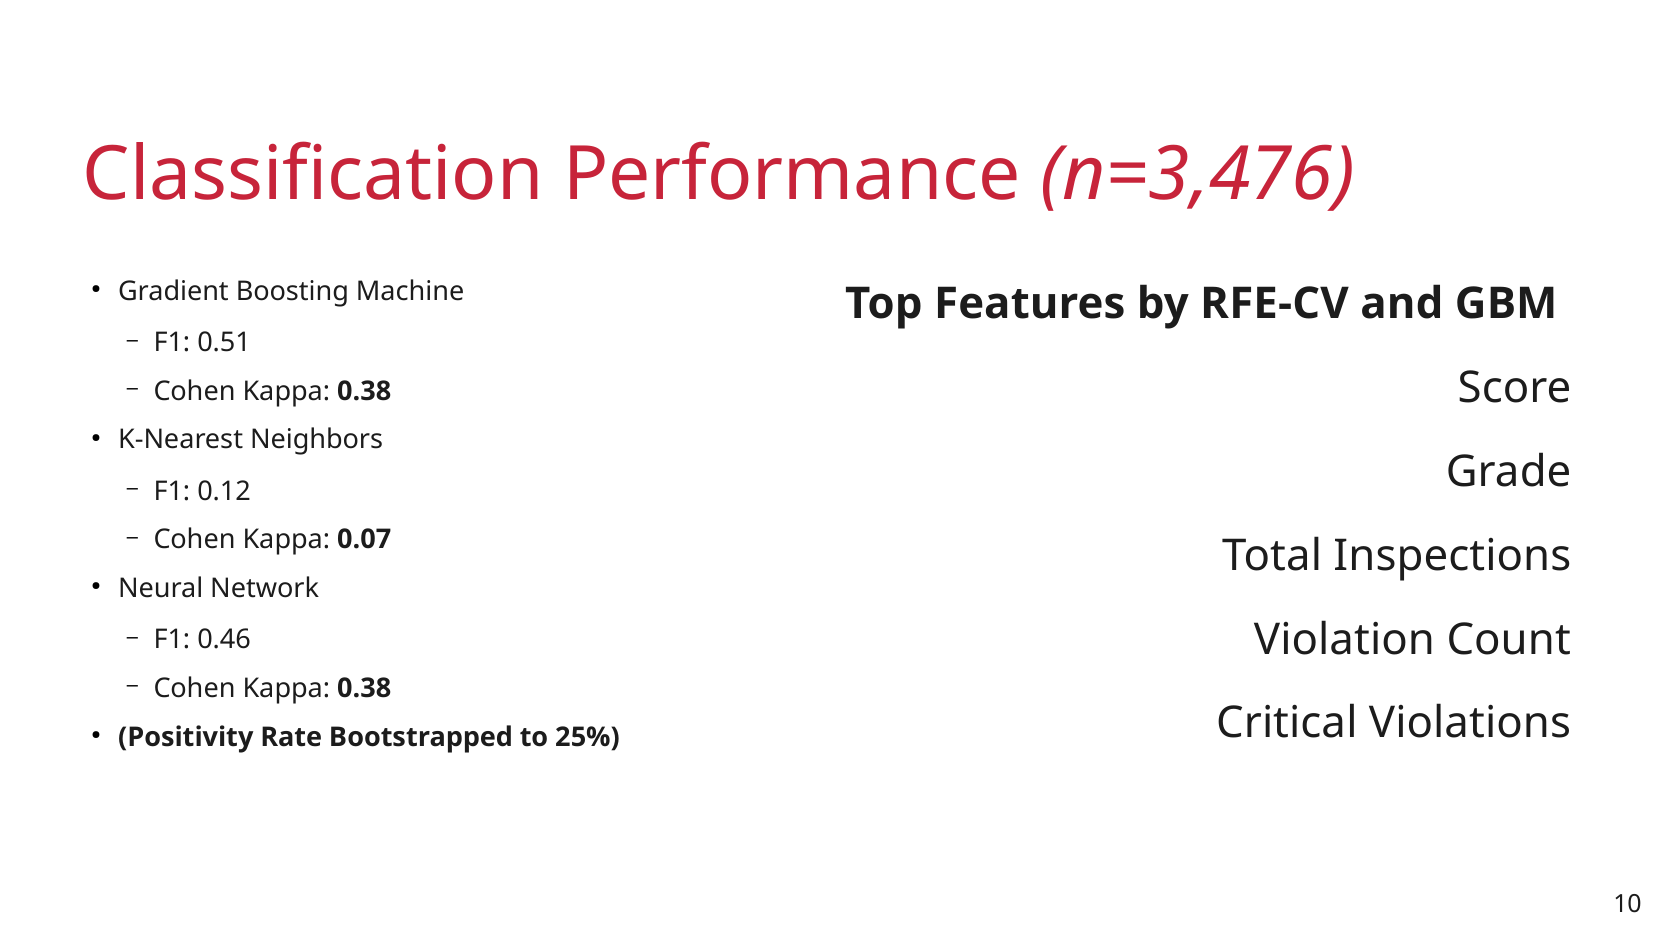

# Classification Performance (n=3,476)
Gradient Boosting Machine
F1: 0.51
Cohen Kappa: 0.38
K-Nearest Neighbors
F1: 0.12
Cohen Kappa: 0.07
Neural Network
F1: 0.46
Cohen Kappa: 0.38
(Positivity Rate Bootstrapped to 25%)
Top Features by RFE-CV and GBM
Score
Grade
Total Inspections
Violation Count
Critical Violations